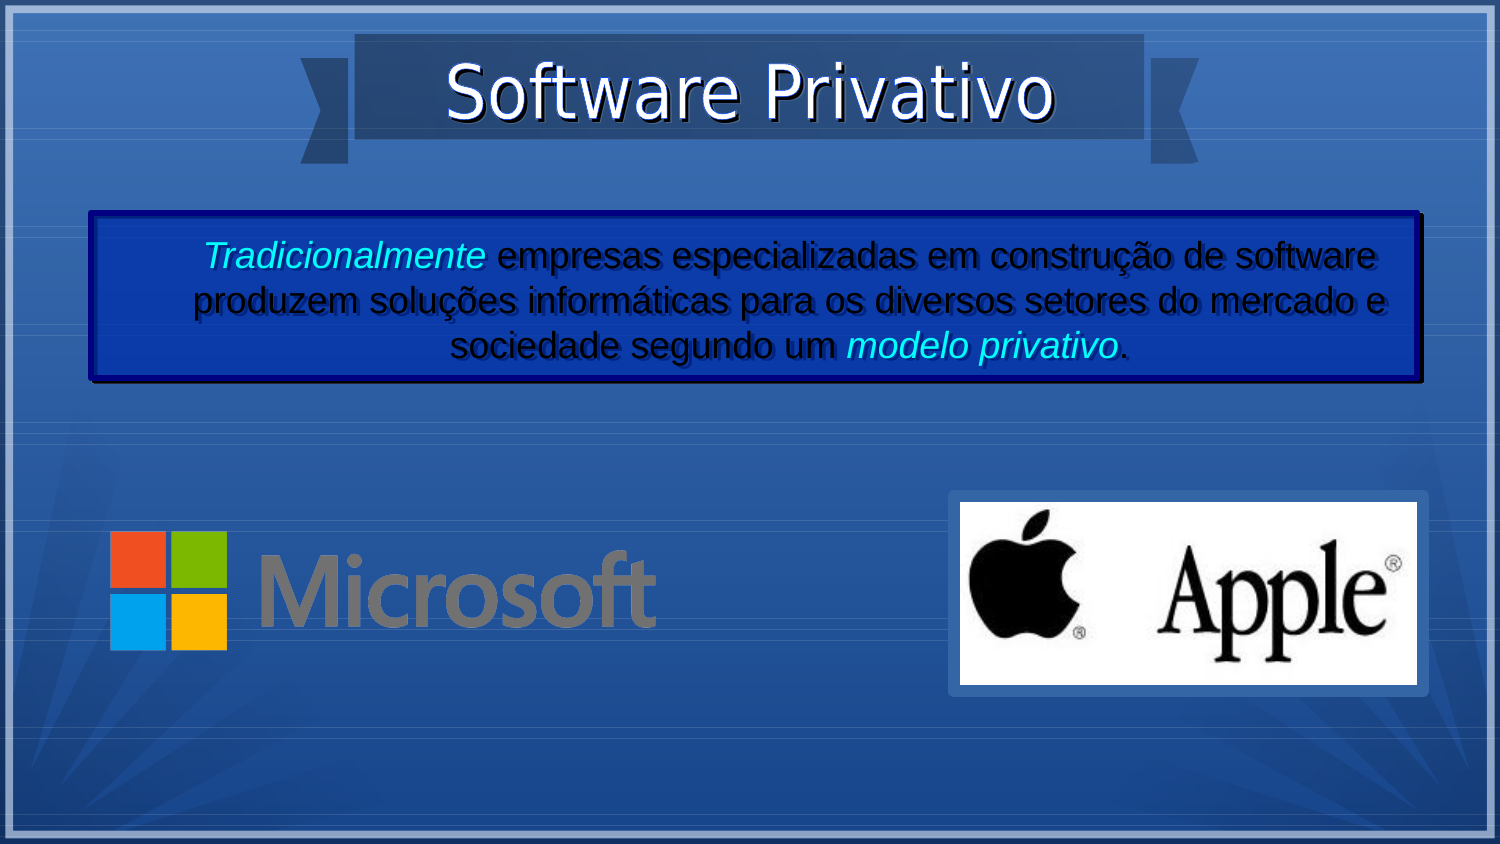

# Software Privativo
Tradicionalmente empresas especializadas em construção de software produzem soluções informáticas para os diversos setores do mercado e sociedade segundo um modelo privativo.